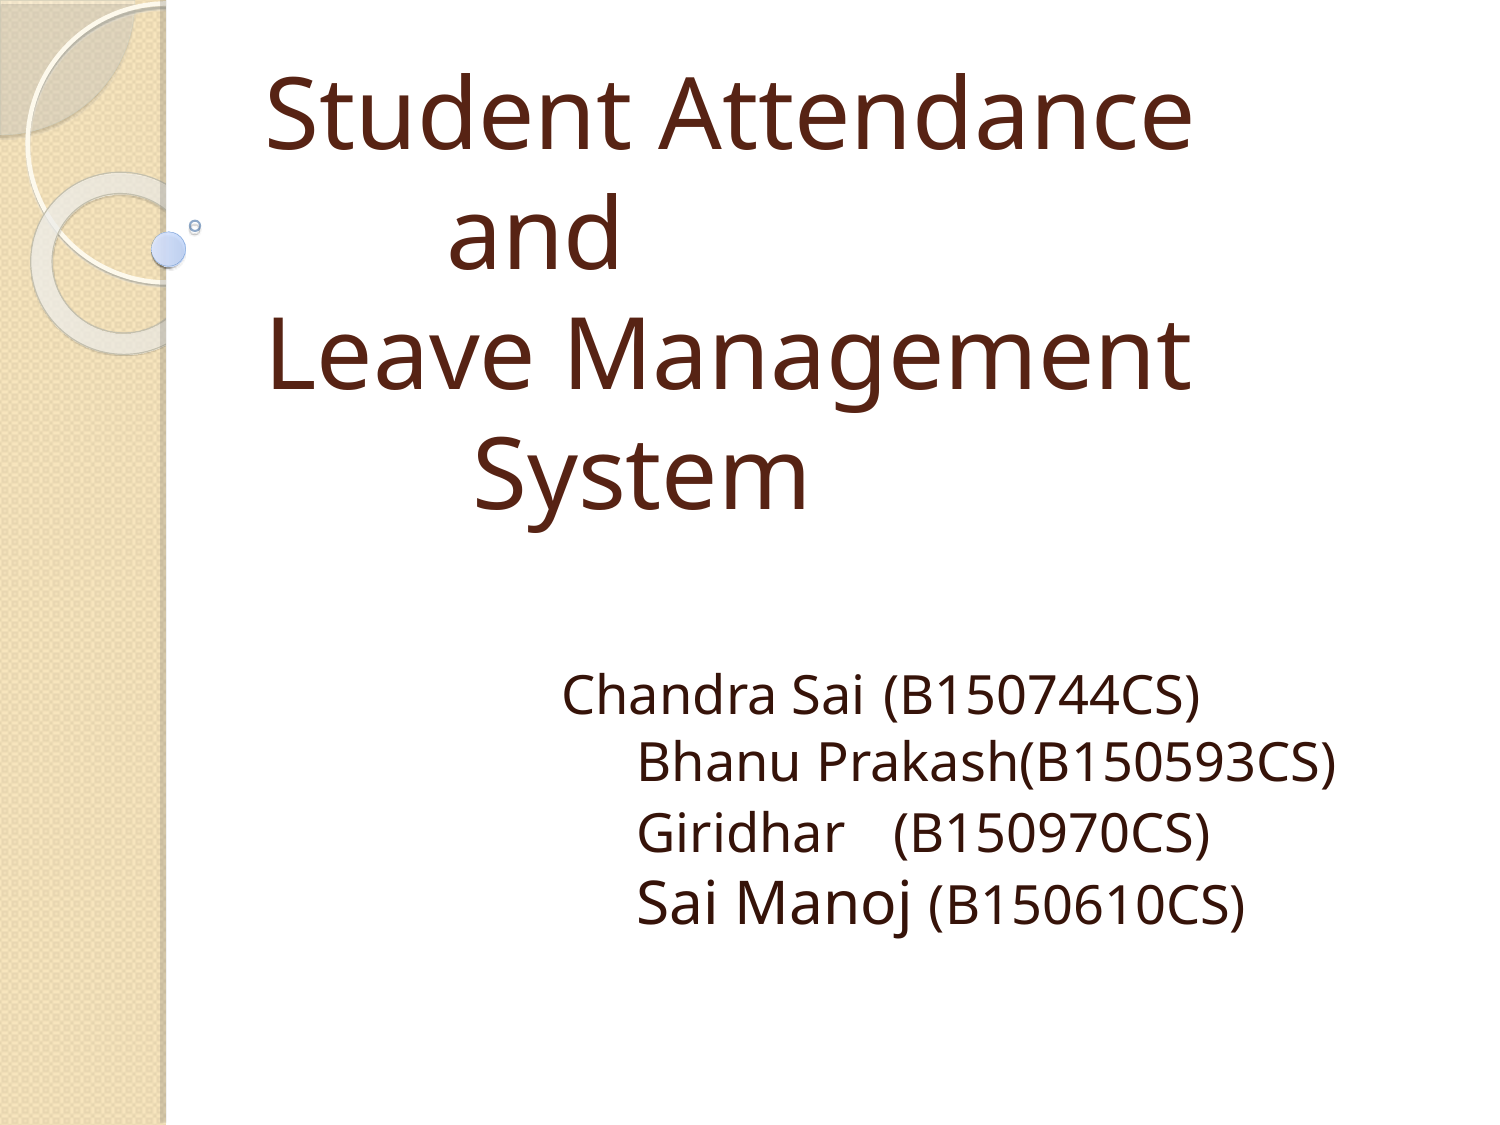

Student Attendance and
Leave Management System
 Chandra Sai (B150744CS)
 		 		Bhanu Prakash(B150593CS)
	 				Giridhar (B150970CS)
 				Sai Manoj (B150610CS)